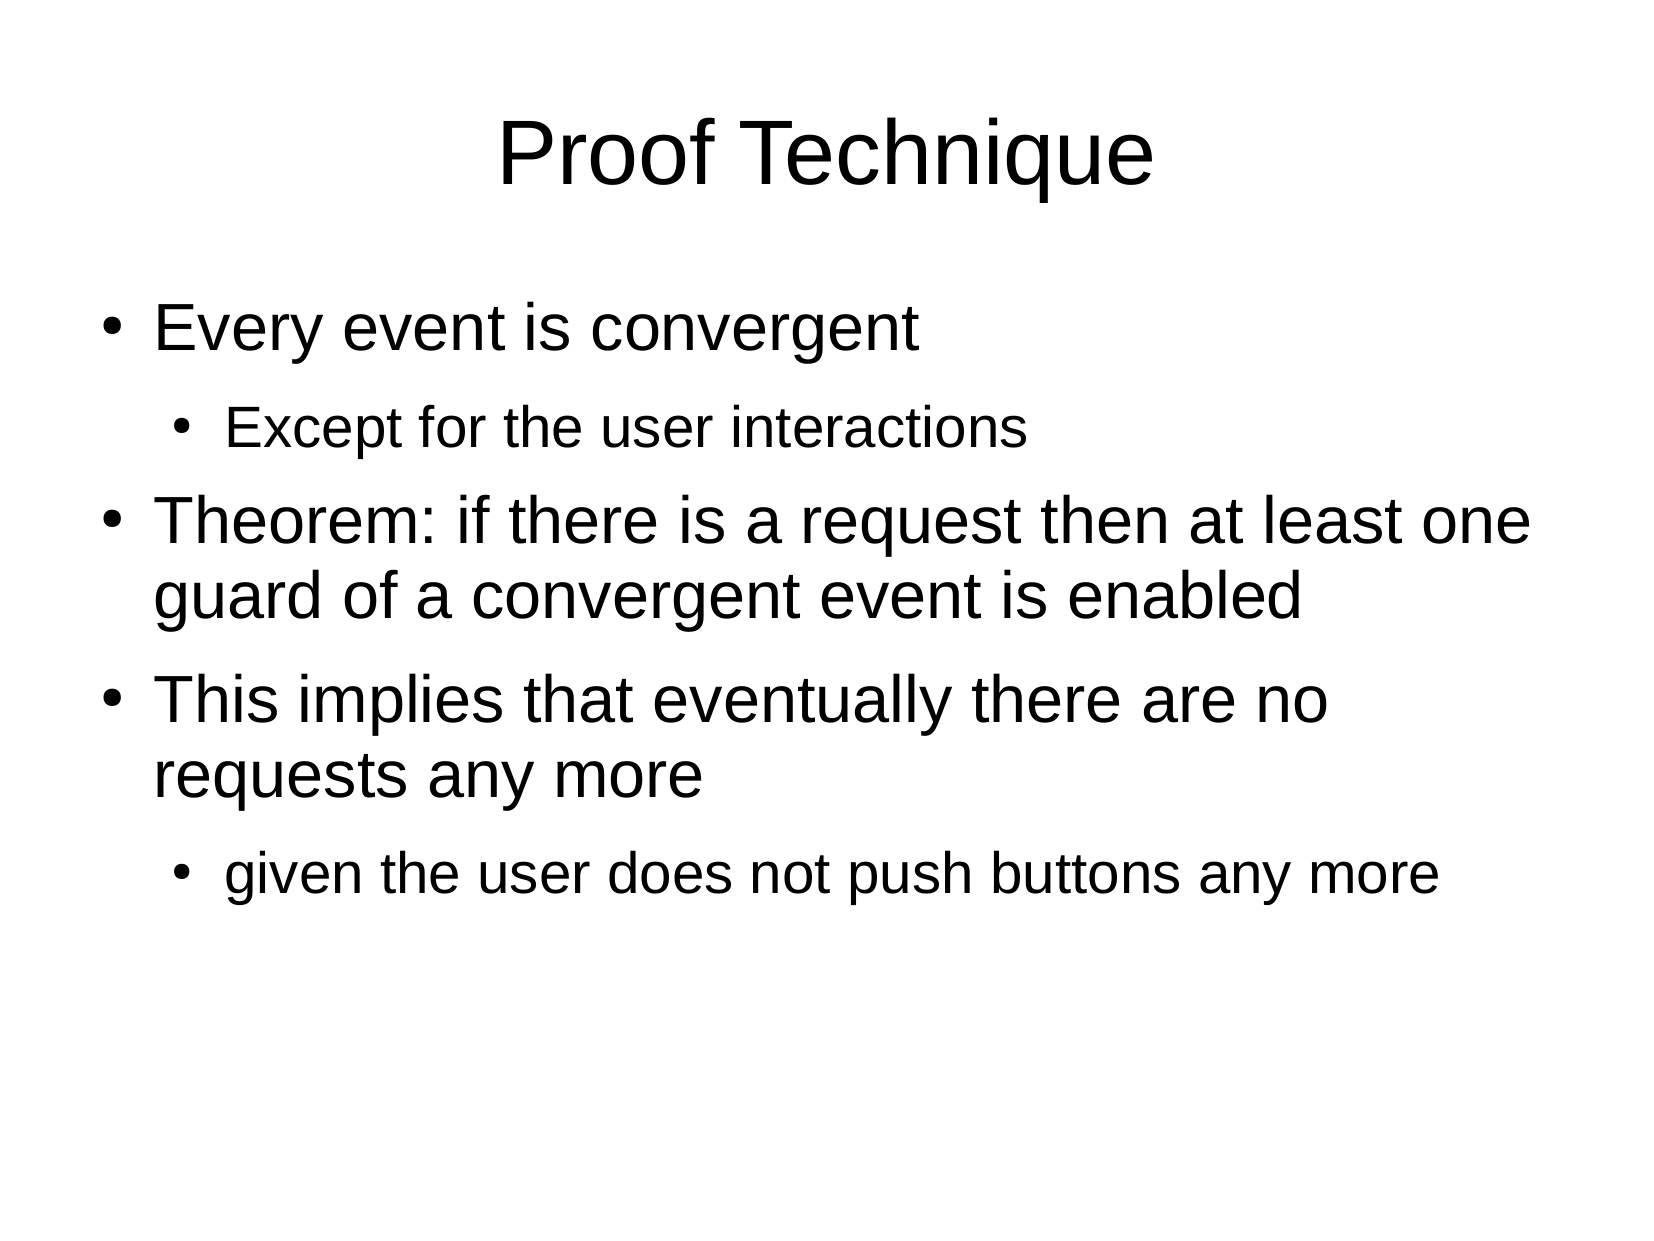

# Proof Technique
Every event is convergent
Except for the user interactions
Theorem: if there is a request then at least one guard of a convergent event is enabled
This implies that eventually there are no requests any more
given the user does not push buttons any more